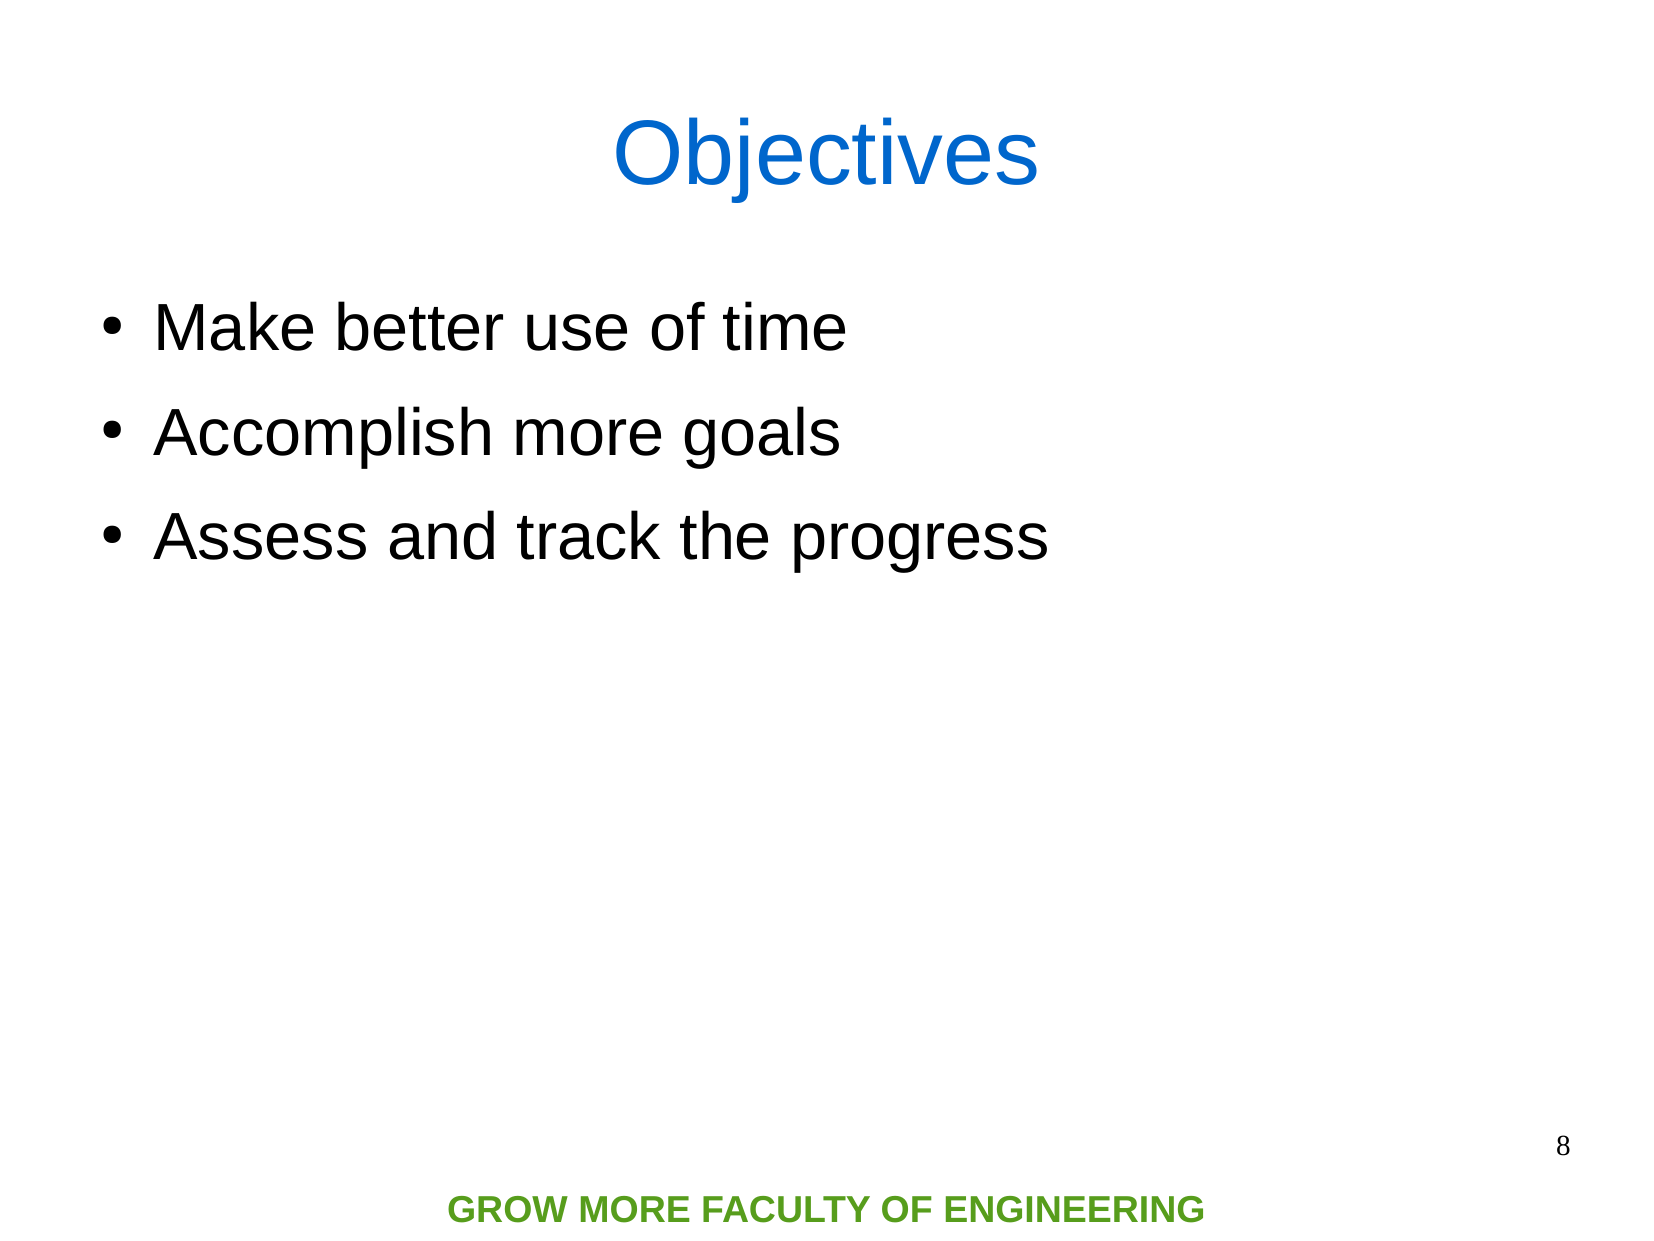

# Objectives
Make better use of time
Accomplish more goals
Assess and track the progress
8